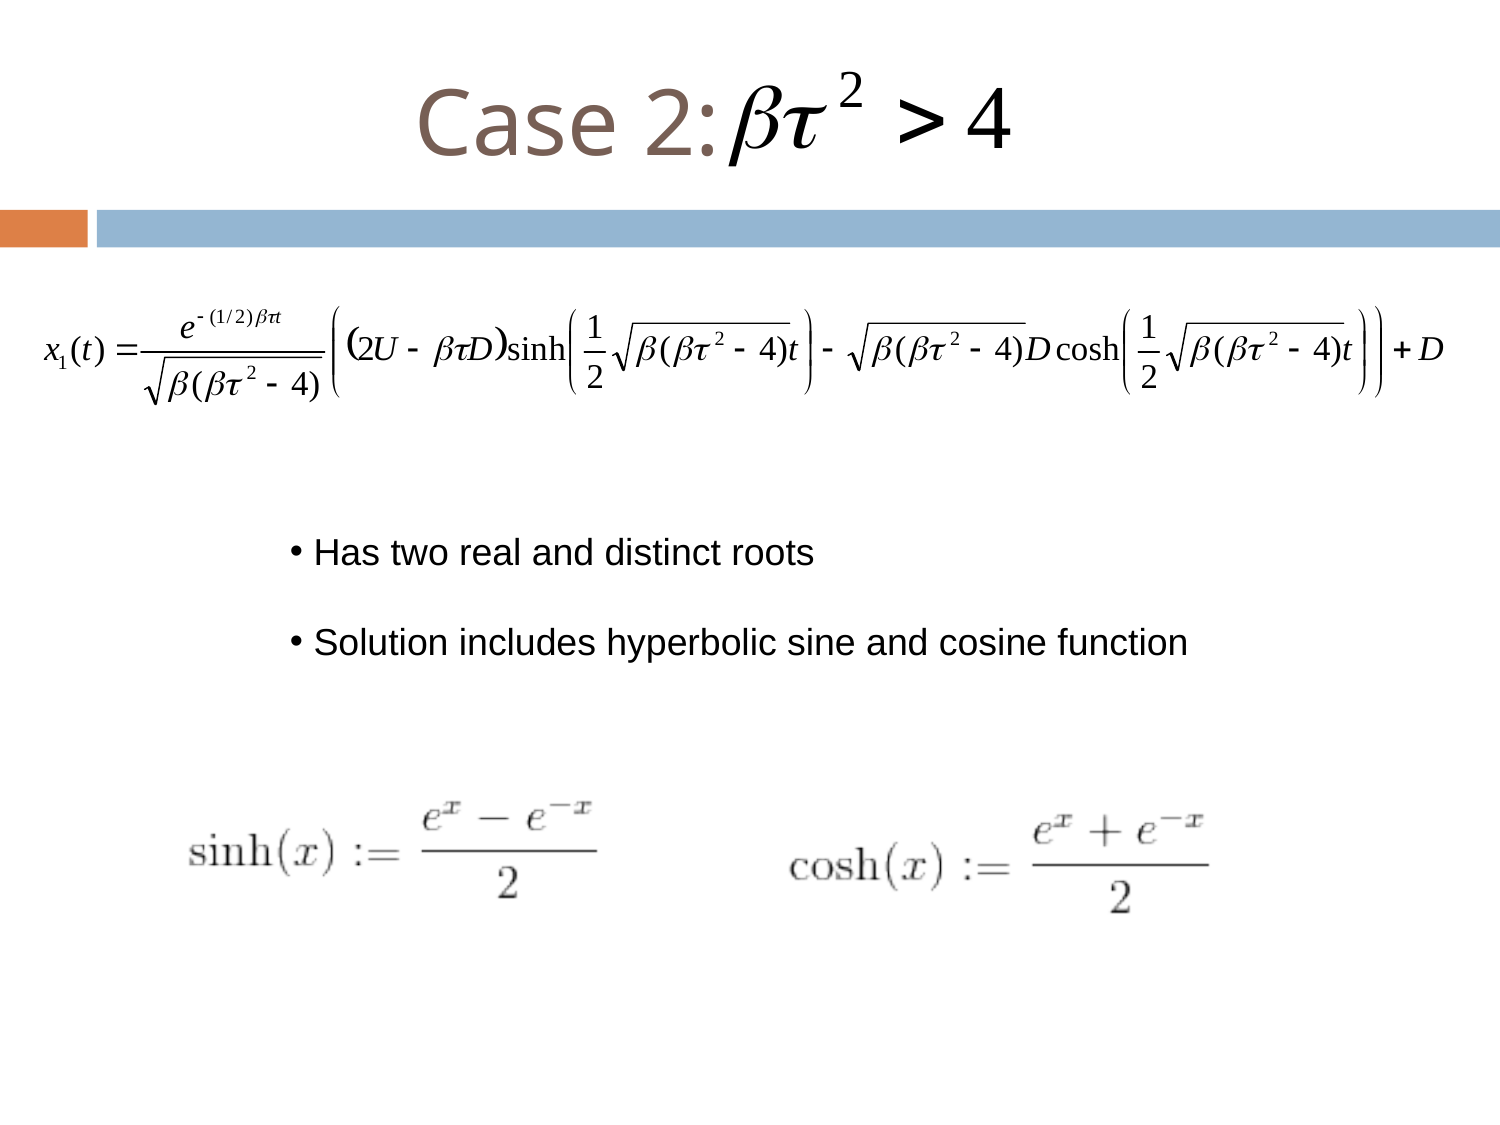

# Case 2:
 Has two real and distinct roots
 Solution includes hyperbolic sine and cosine function